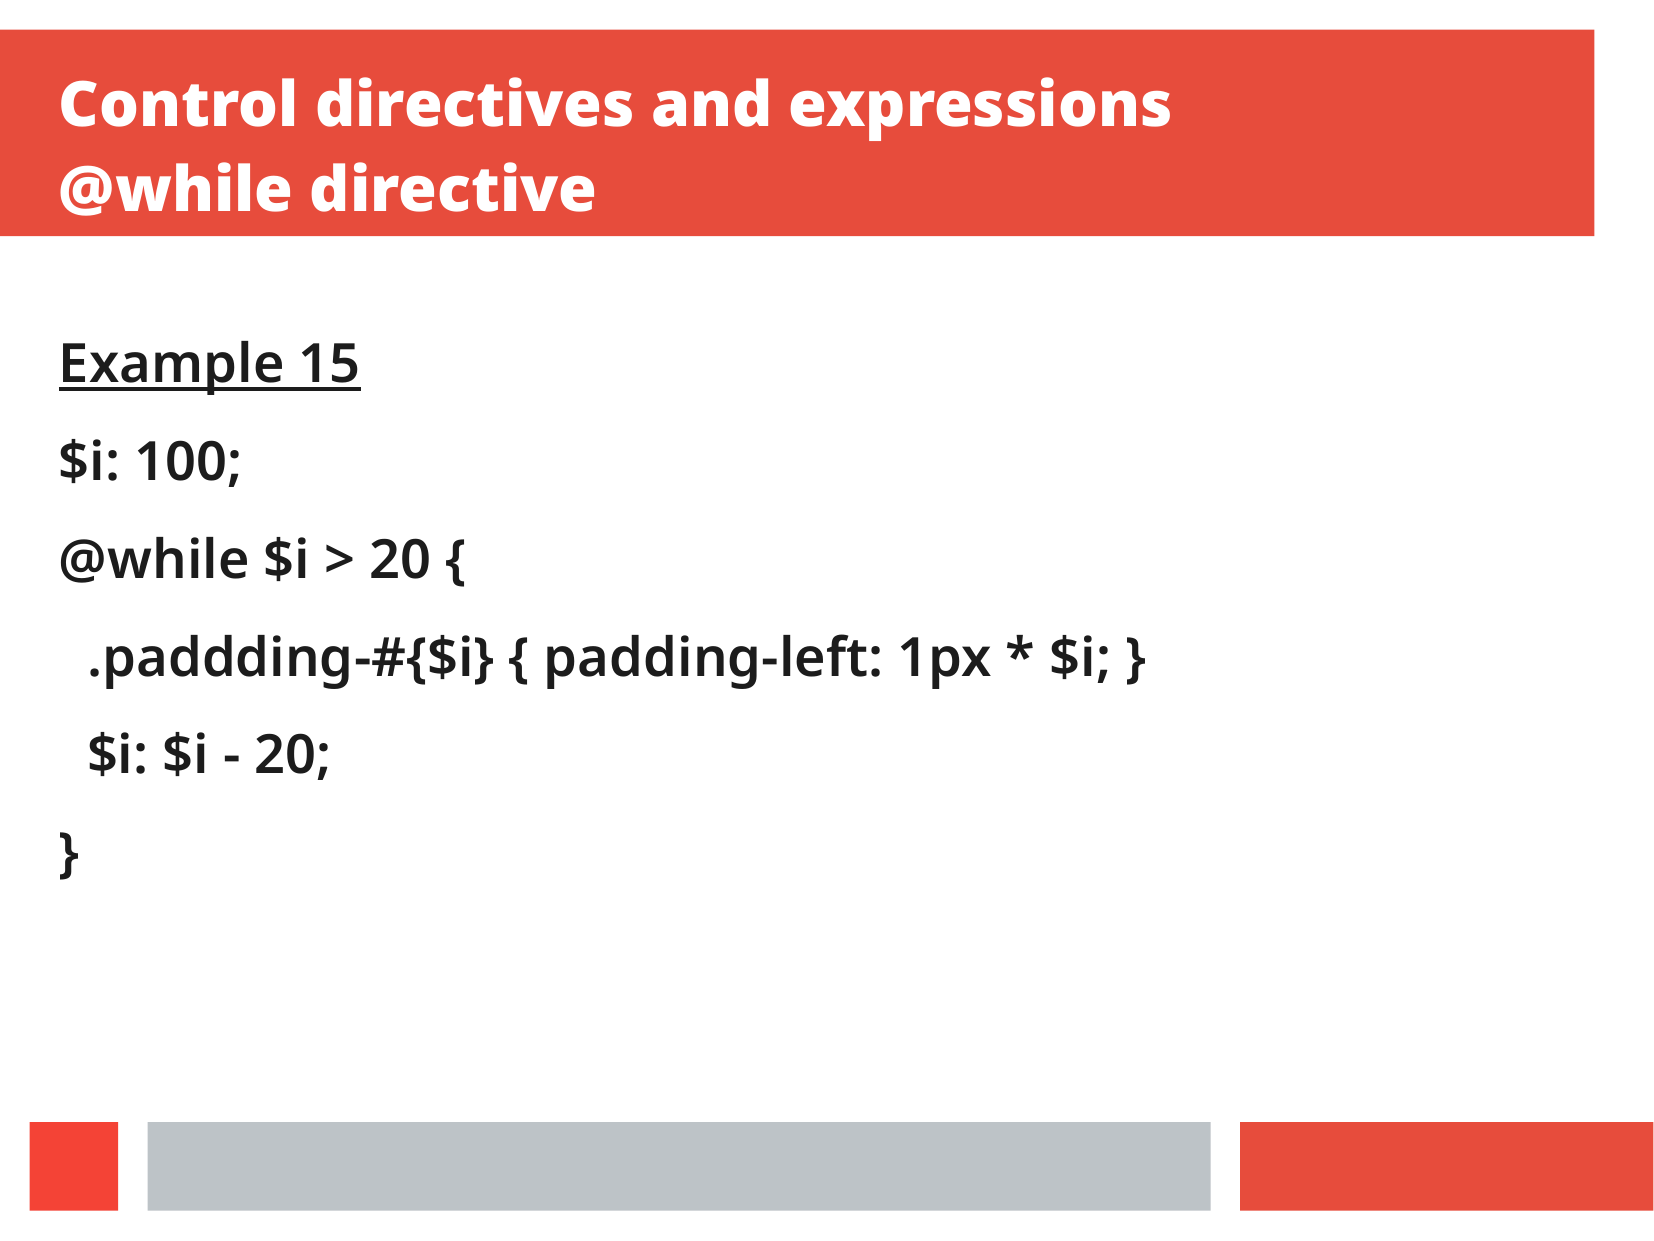

# Control directives and expressions @while directive
Example 15
$i: 100;
@while $i > 20 {
 .paddding-#{$i} { padding-left: 1px * $i; }
 $i: $i - 20;
}